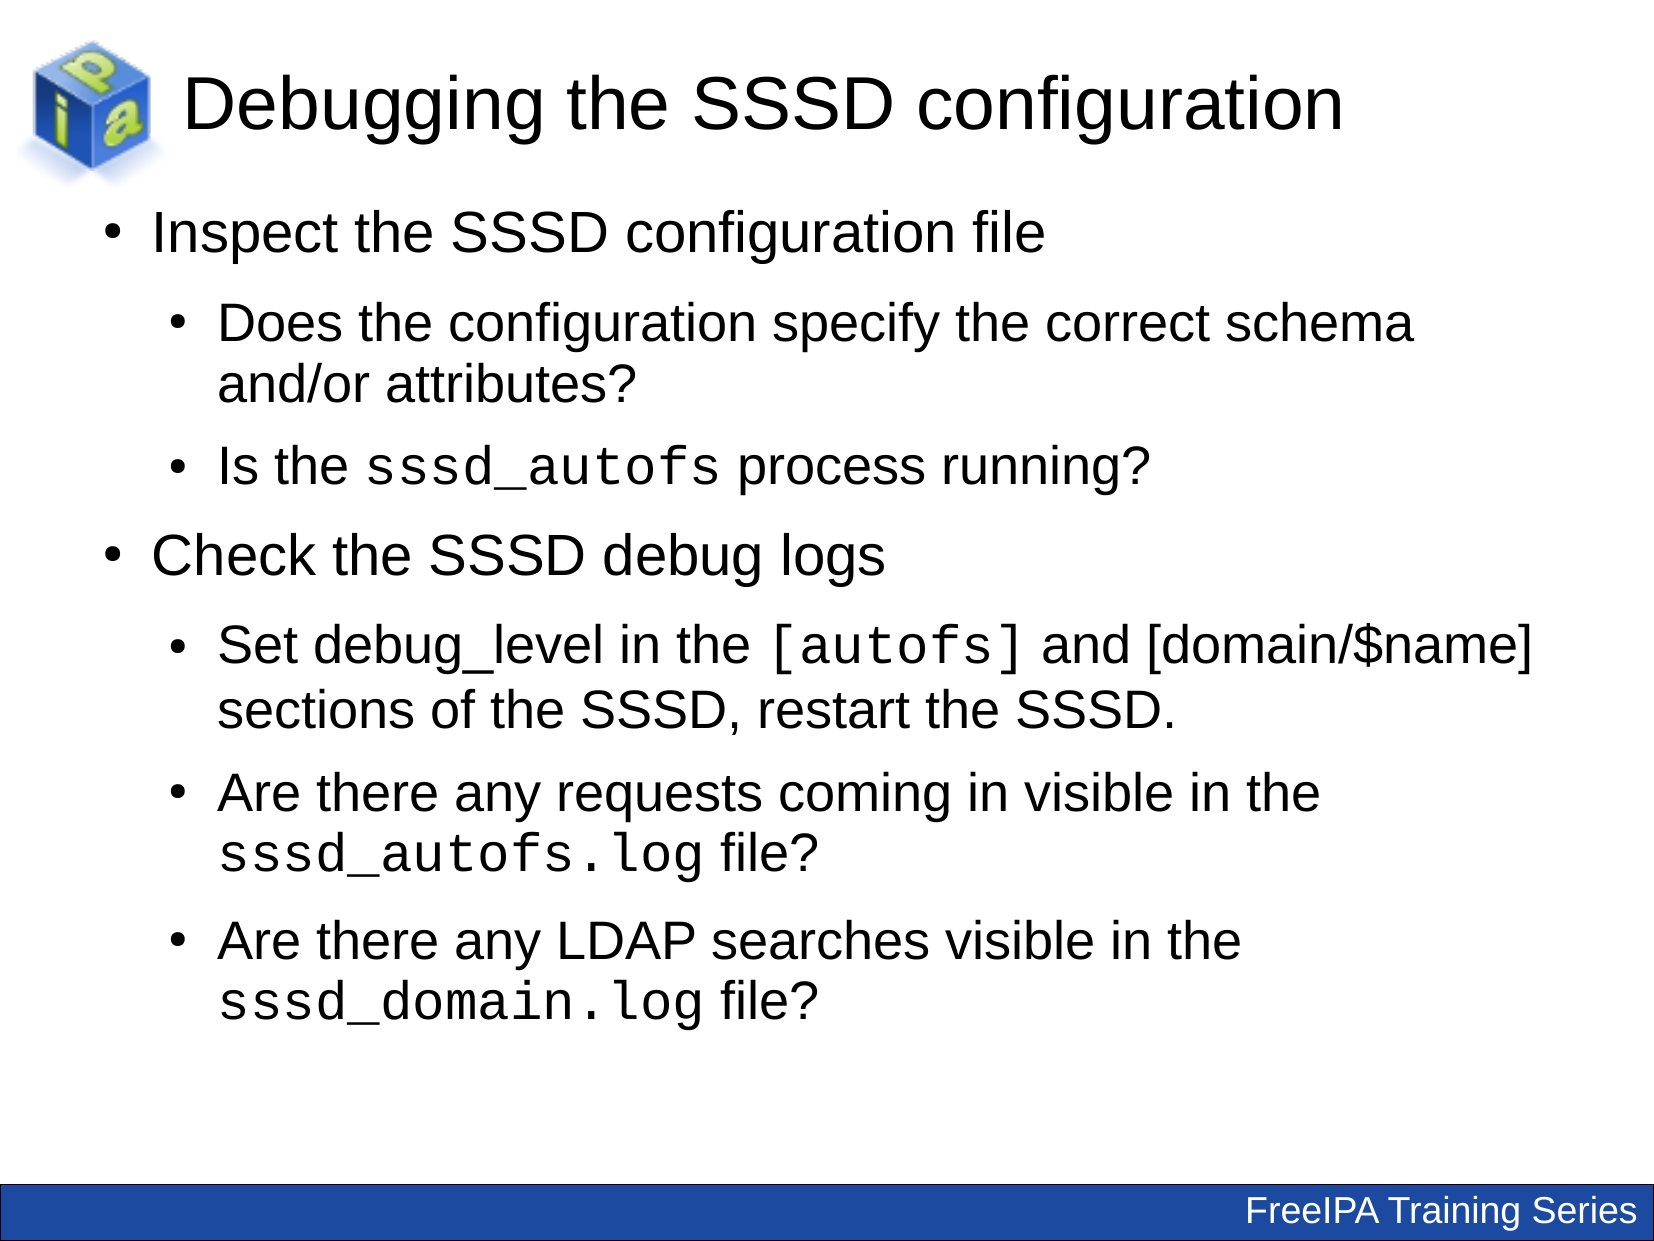

# Debugging the SSSD configuration
Inspect the SSSD configuration file
Does the configuration specify the correct schema and/or attributes?
Is the sssd_autofs process running?
Check the SSSD debug logs
Set debug_level in the [autofs] and [domain/$name] sections of the SSSD, restart the SSSD.
Are there any requests coming in visible in the sssd_autofs.log file?
Are there any LDAP searches visible in the sssd_domain.log file?